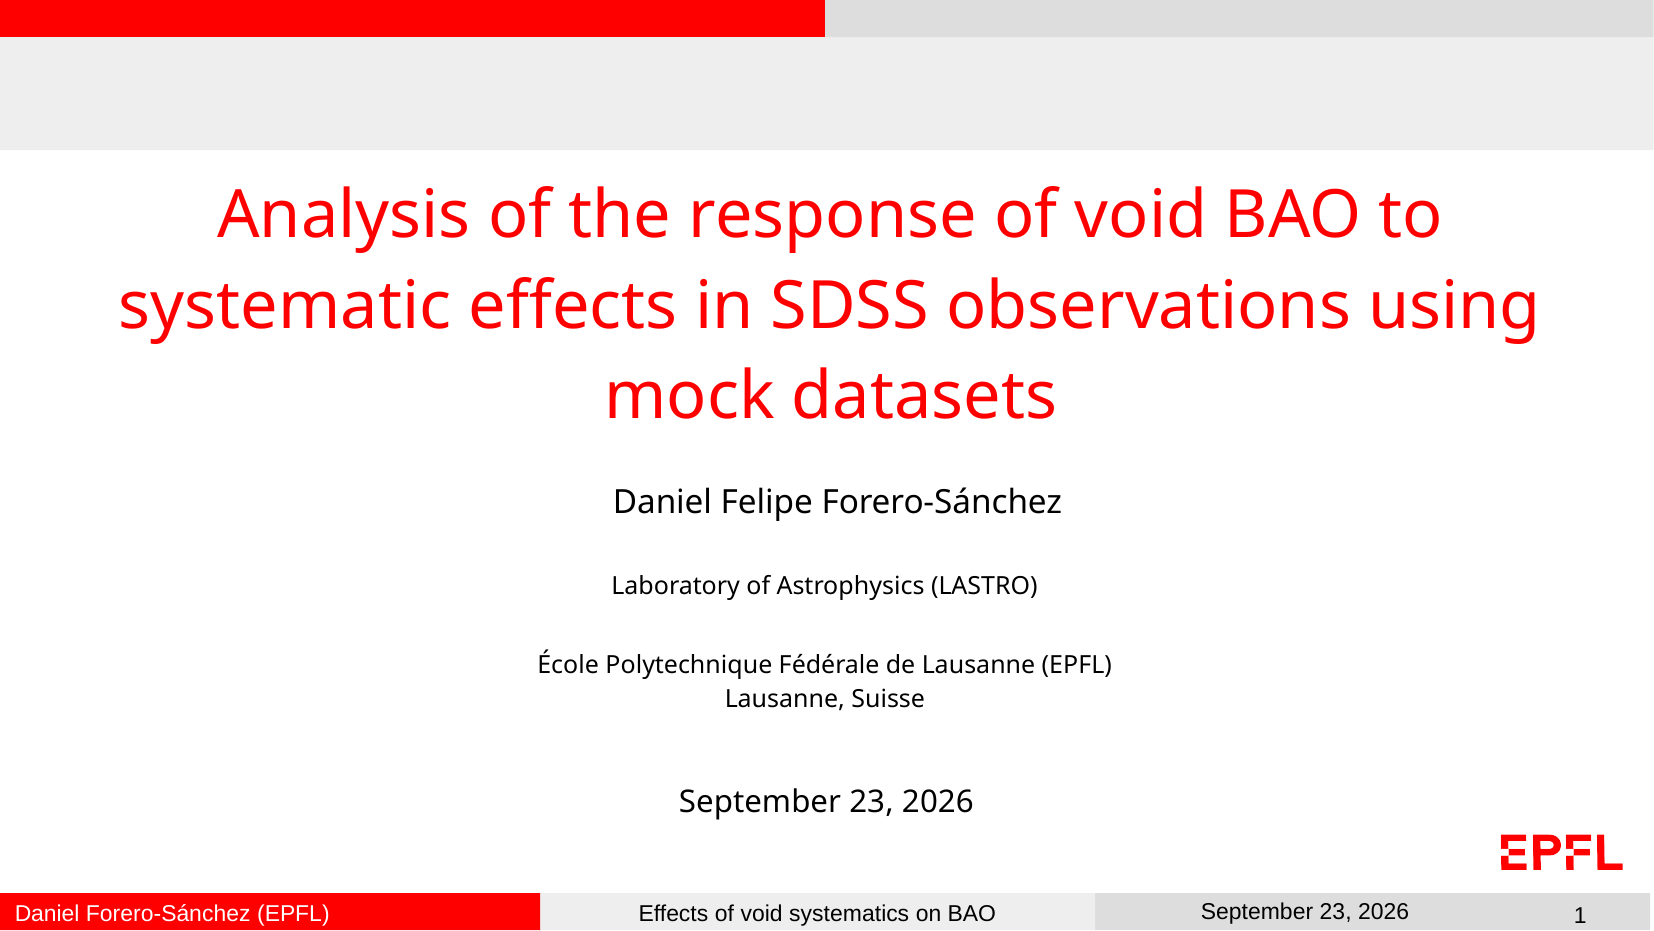

# Analysis of the response of void BAO to systematic effects in SDSS observations using mock datasets
Daniel Felipe Forero-Sánchez
Laboratory of Astrophysics (LASTRO)
École Polytechnique Fédérale de Lausanne (EPFL)
Lausanne, Suisse
Effects of void systematics on BAO
1